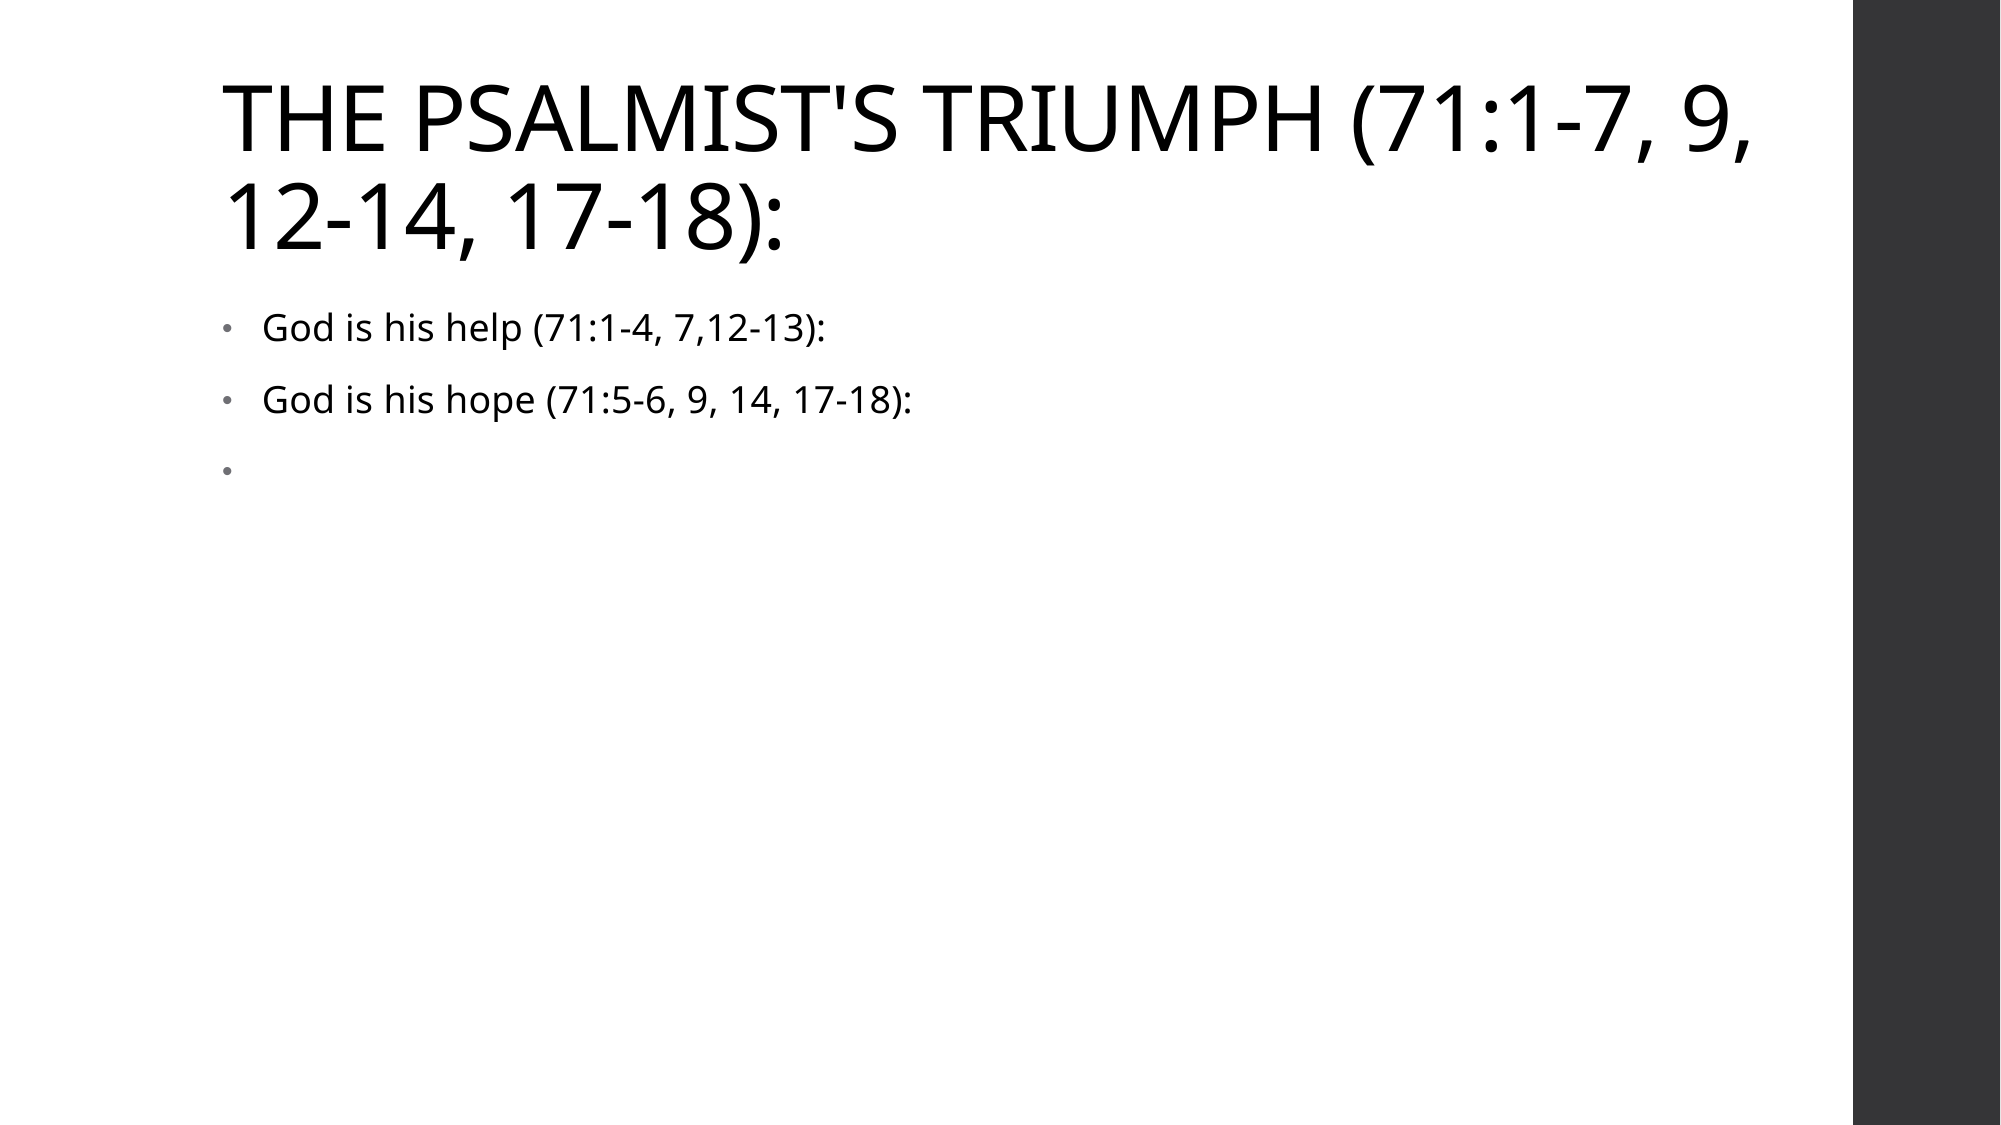

# THE PSALMIST'S TRIUMPH (71:1-7, 9, 12-14, 17-18):
 God is his help (71:1-4, 7,12-13):
 God is his hope (71:5-6, 9, 14, 17-18):